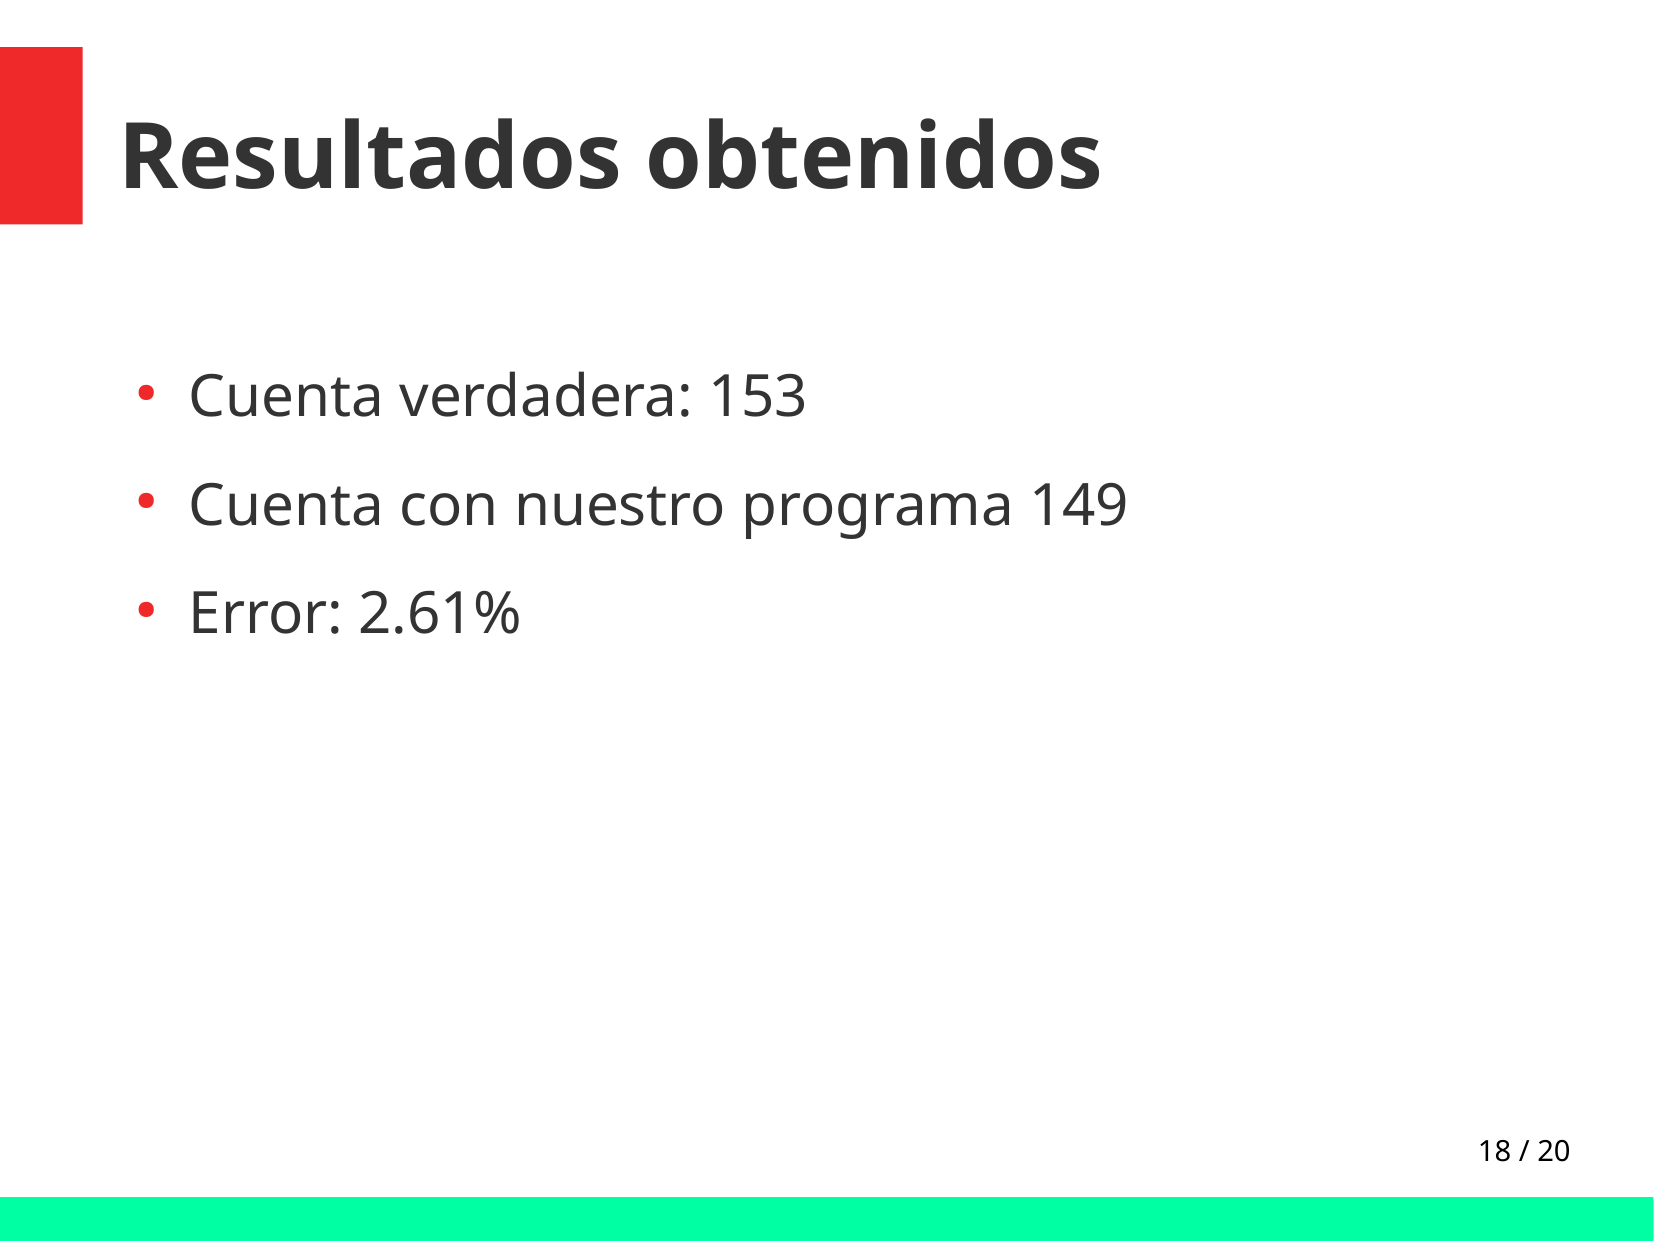

# Resultados obtenidos
Cuenta verdadera: 153
Cuenta con nuestro programa 149
Error: 2.61%
18